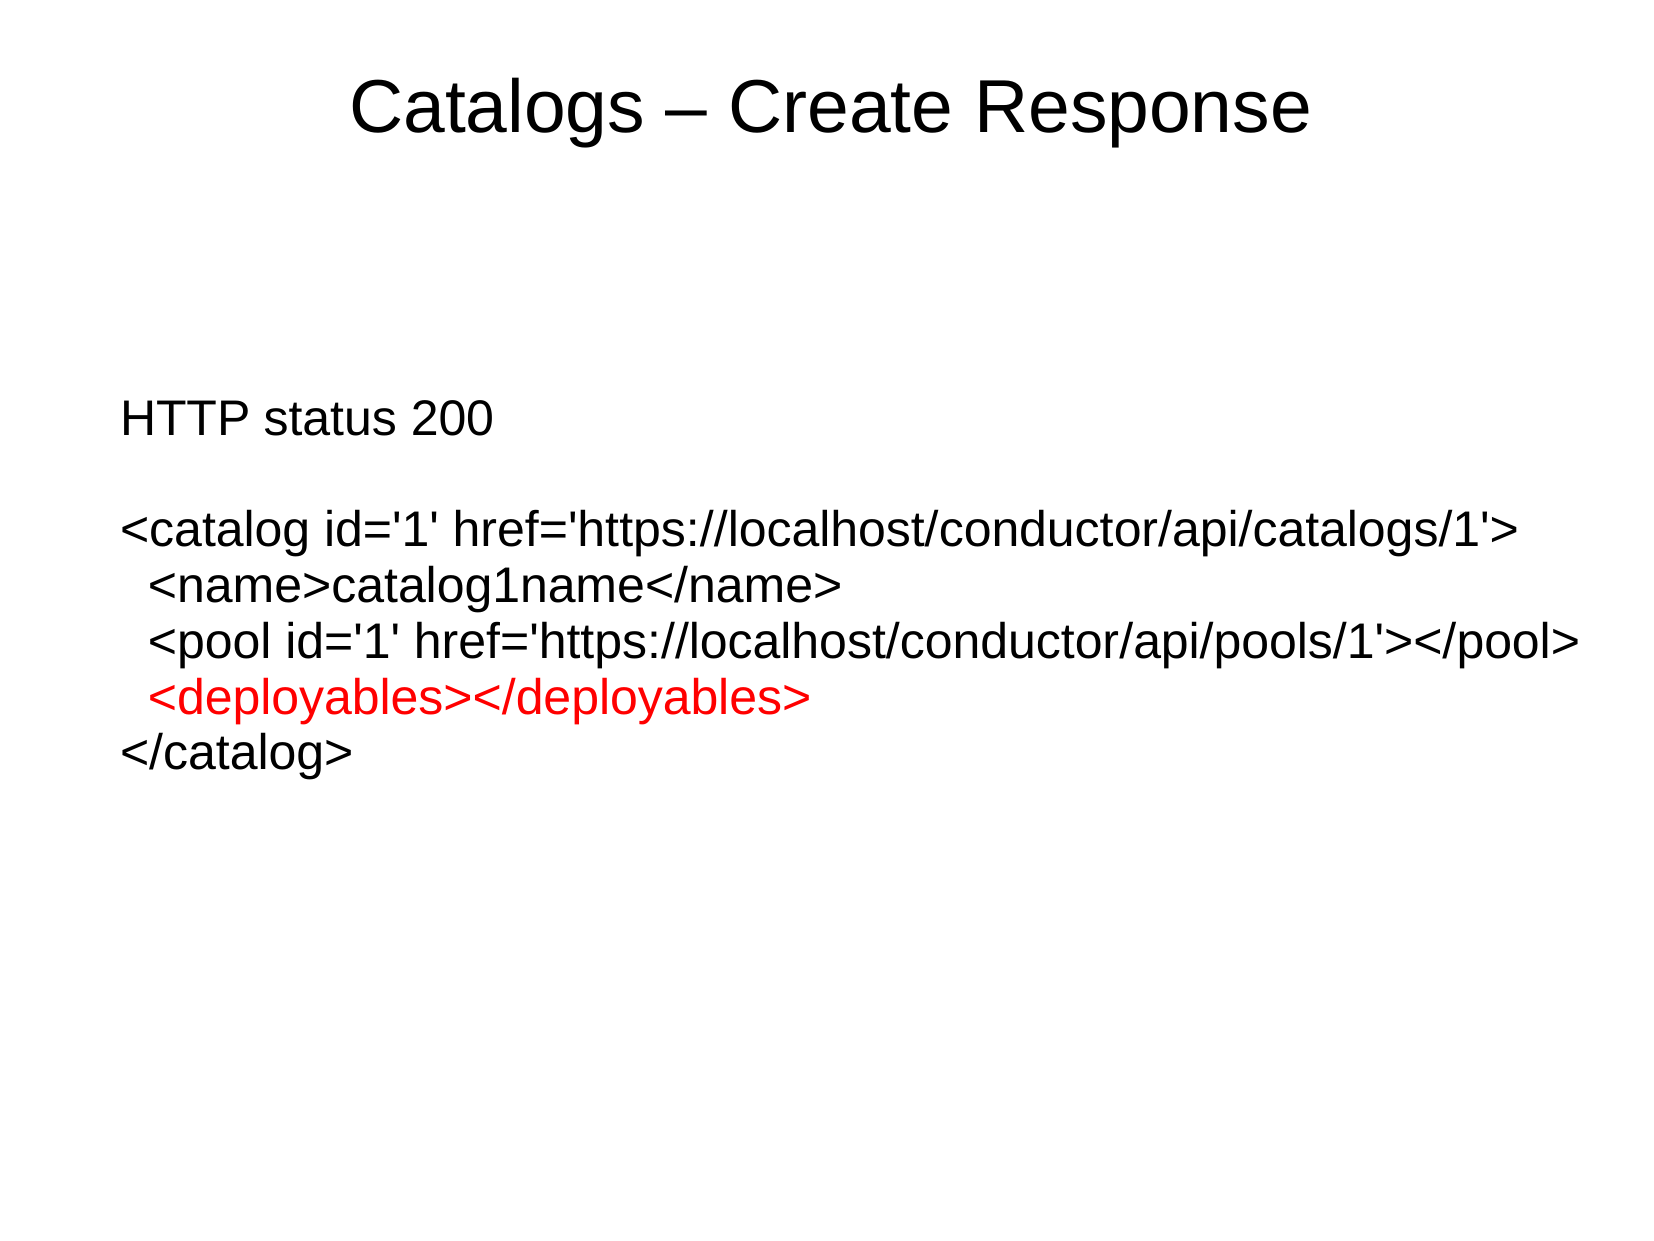

# Catalogs – Create Response
HTTP status 200
<catalog id='1' href='https://localhost/conductor/api/catalogs/1'>
 <name>catalog1name</name>
 <pool id='1' href='https://localhost/conductor/api/pools/1'></pool>
 <deployables></deployables>
</catalog>